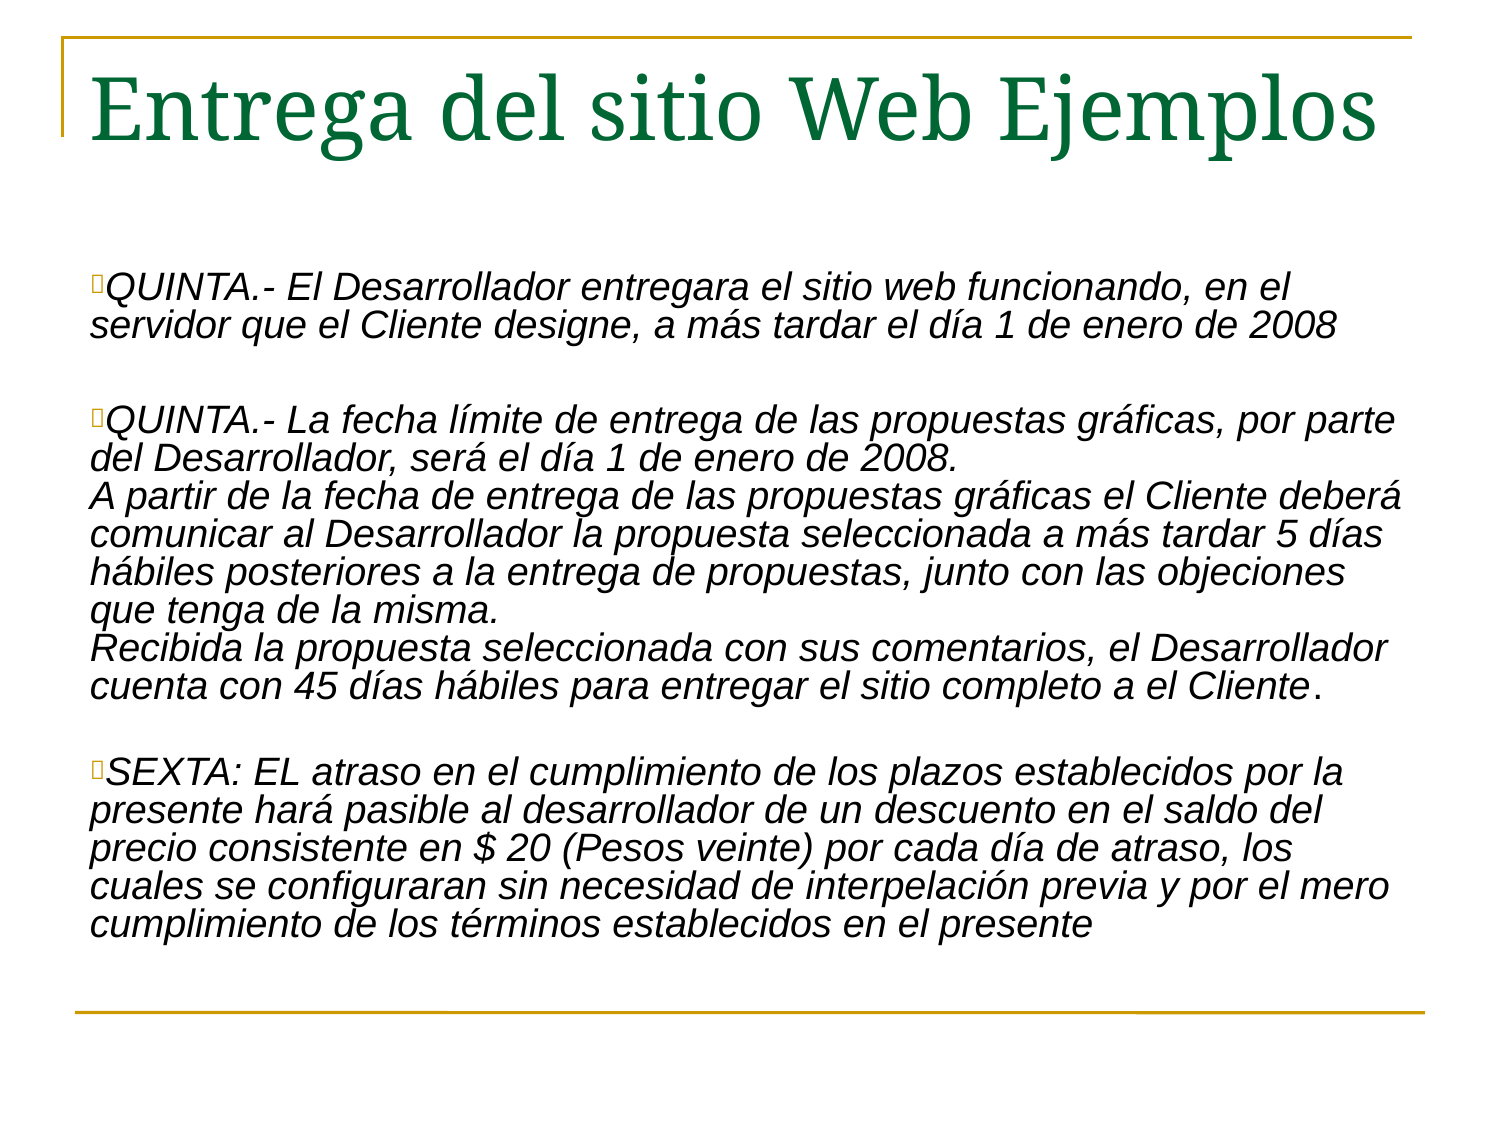

# Entrega del sitio Web Ejemplos
QUINTA.- El Desarrollador entregara el sitio web funcionando, en el servidor que el Cliente designe, a más tardar el día 1 de enero de 2008
QUINTA.- La fecha límite de entrega de las propuestas gráficas, por parte del Desarrollador, será el día 1 de enero de 2008.
A partir de la fecha de entrega de las propuestas gráficas el Cliente deberá comunicar al Desarrollador la propuesta seleccionada a más tardar 5 días hábiles posteriores a la entrega de propuestas, junto con las objeciones que tenga de la misma.
Recibida la propuesta seleccionada con sus comentarios, el Desarrollador cuenta con 45 días hábiles para entregar el sitio completo a el Cliente.
SEXTA: EL atraso en el cumplimiento de los plazos establecidos por la presente hará pasible al desarrollador de un descuento en el saldo del precio consistente en $ 20 (Pesos veinte) por cada día de atraso, los cuales se configuraran sin necesidad de interpelación previa y por el mero cumplimiento de los términos establecidos en el presente